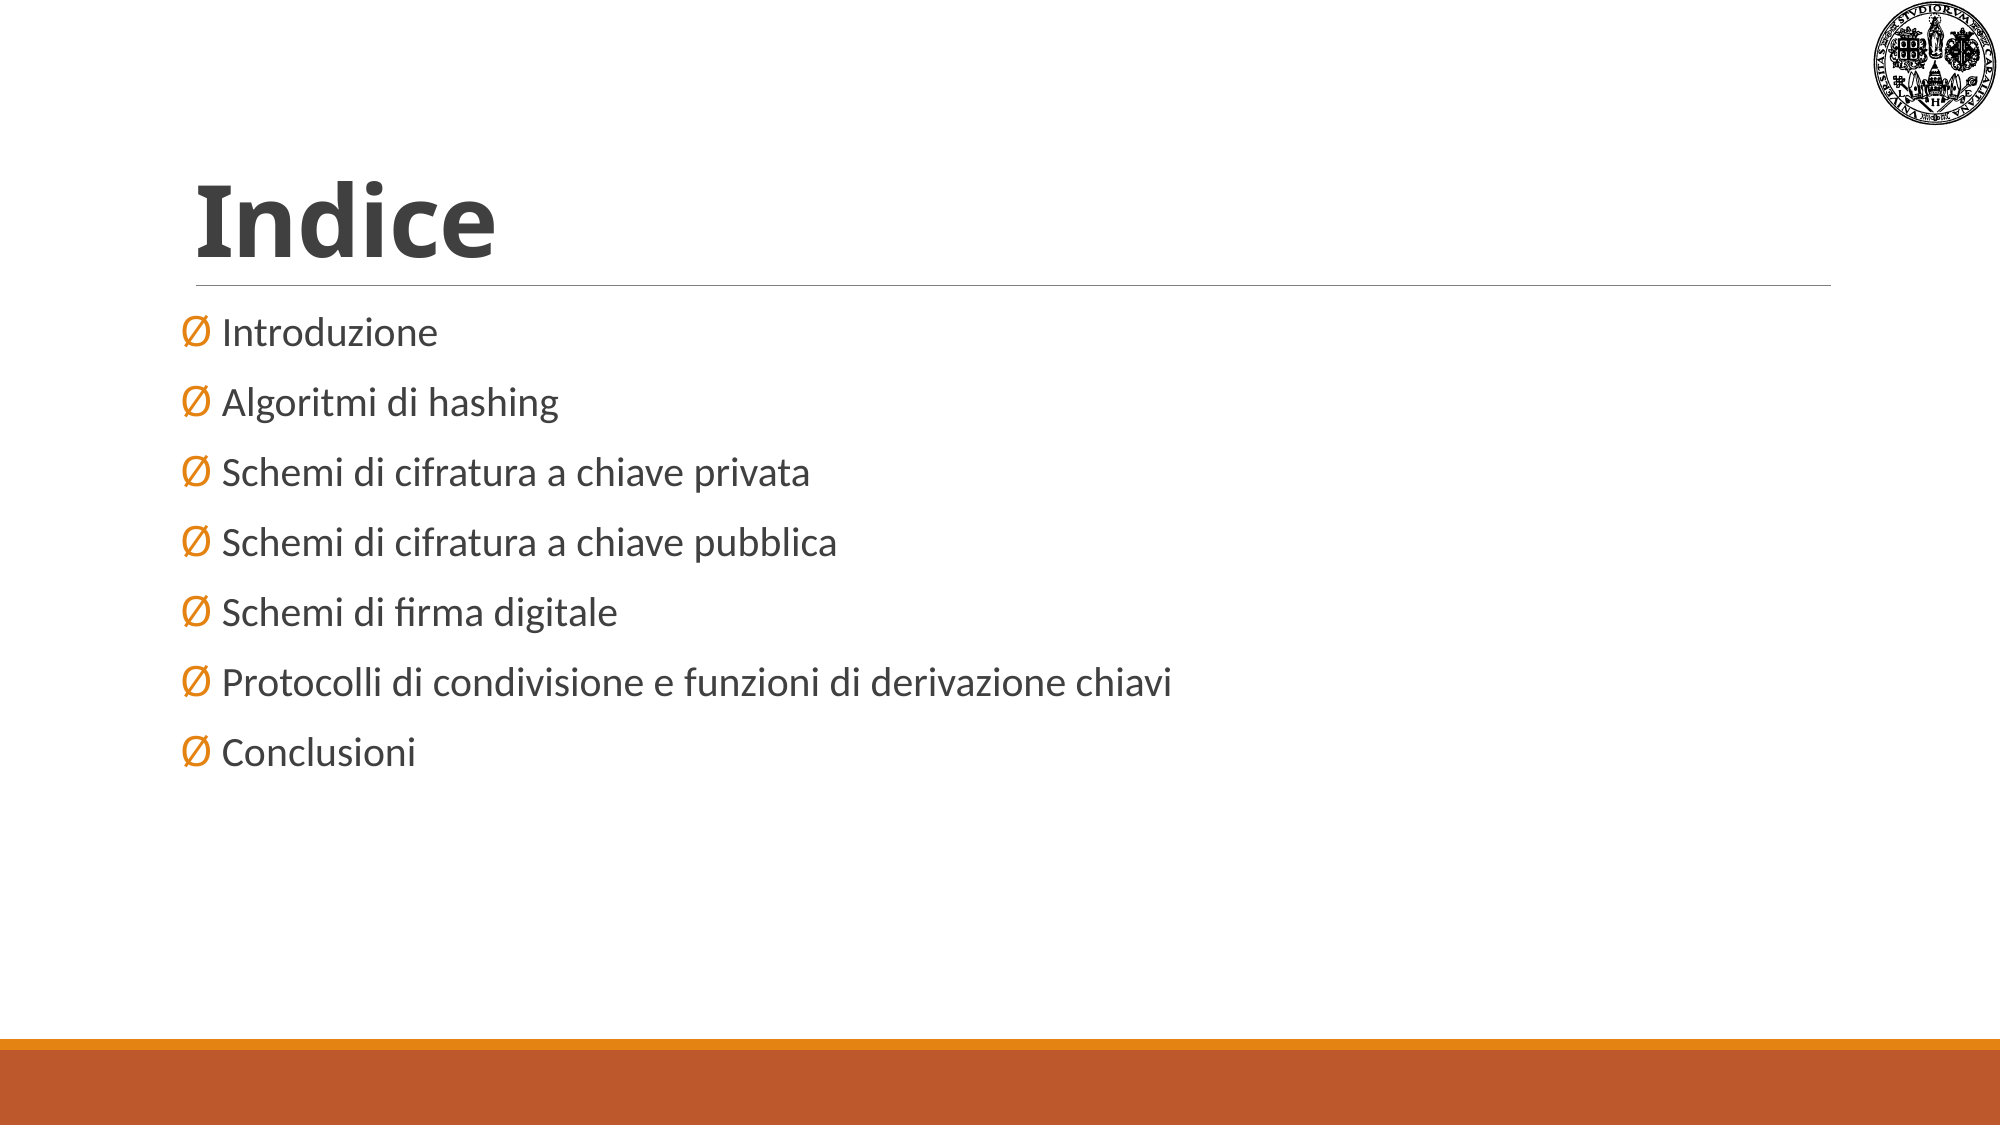

# Indice
 Introduzione
 Algoritmi di hashing
 Schemi di cifratura a chiave privata
 Schemi di cifratura a chiave pubblica
 Schemi di firma digitale
 Protocolli di condivisione e funzioni di derivazione chiavi
 Conclusioni